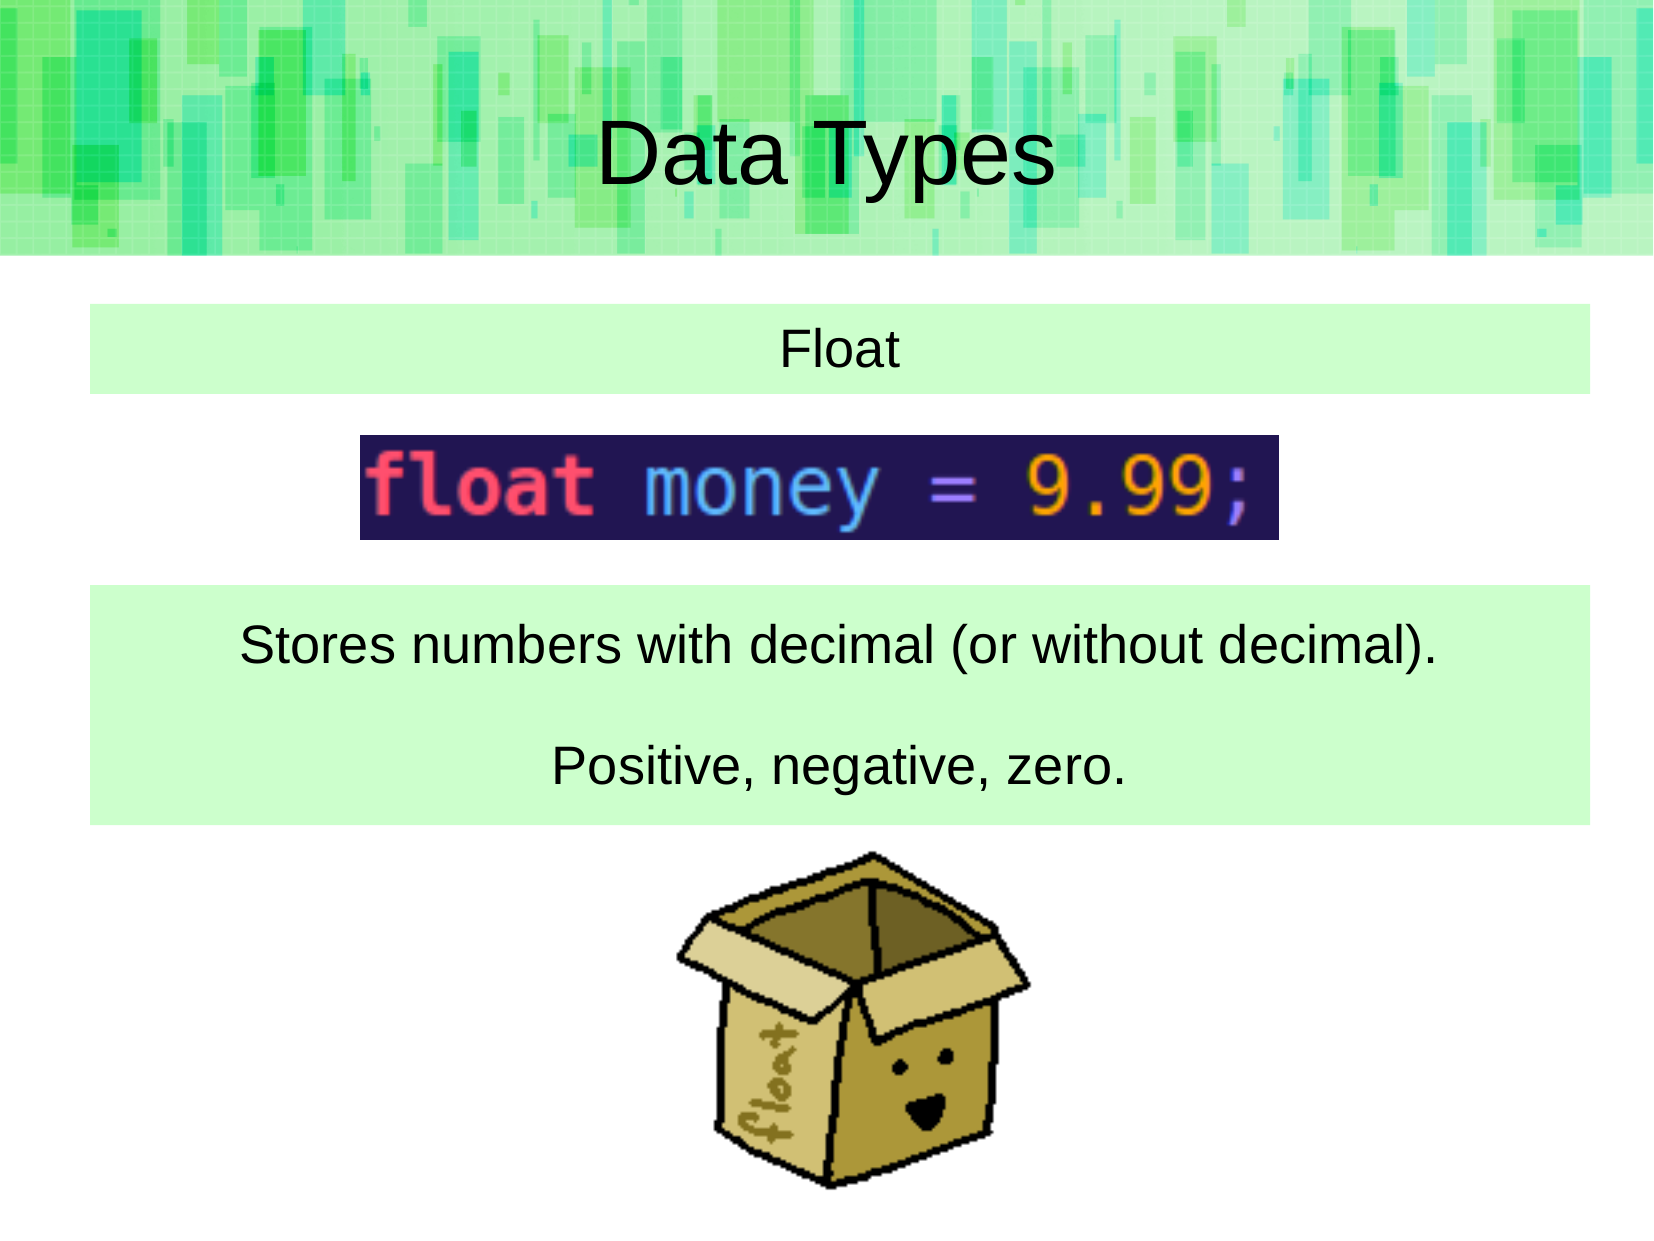

# Data Types
Float
Stores numbers with decimal (or without decimal).
Positive, negative, zero.